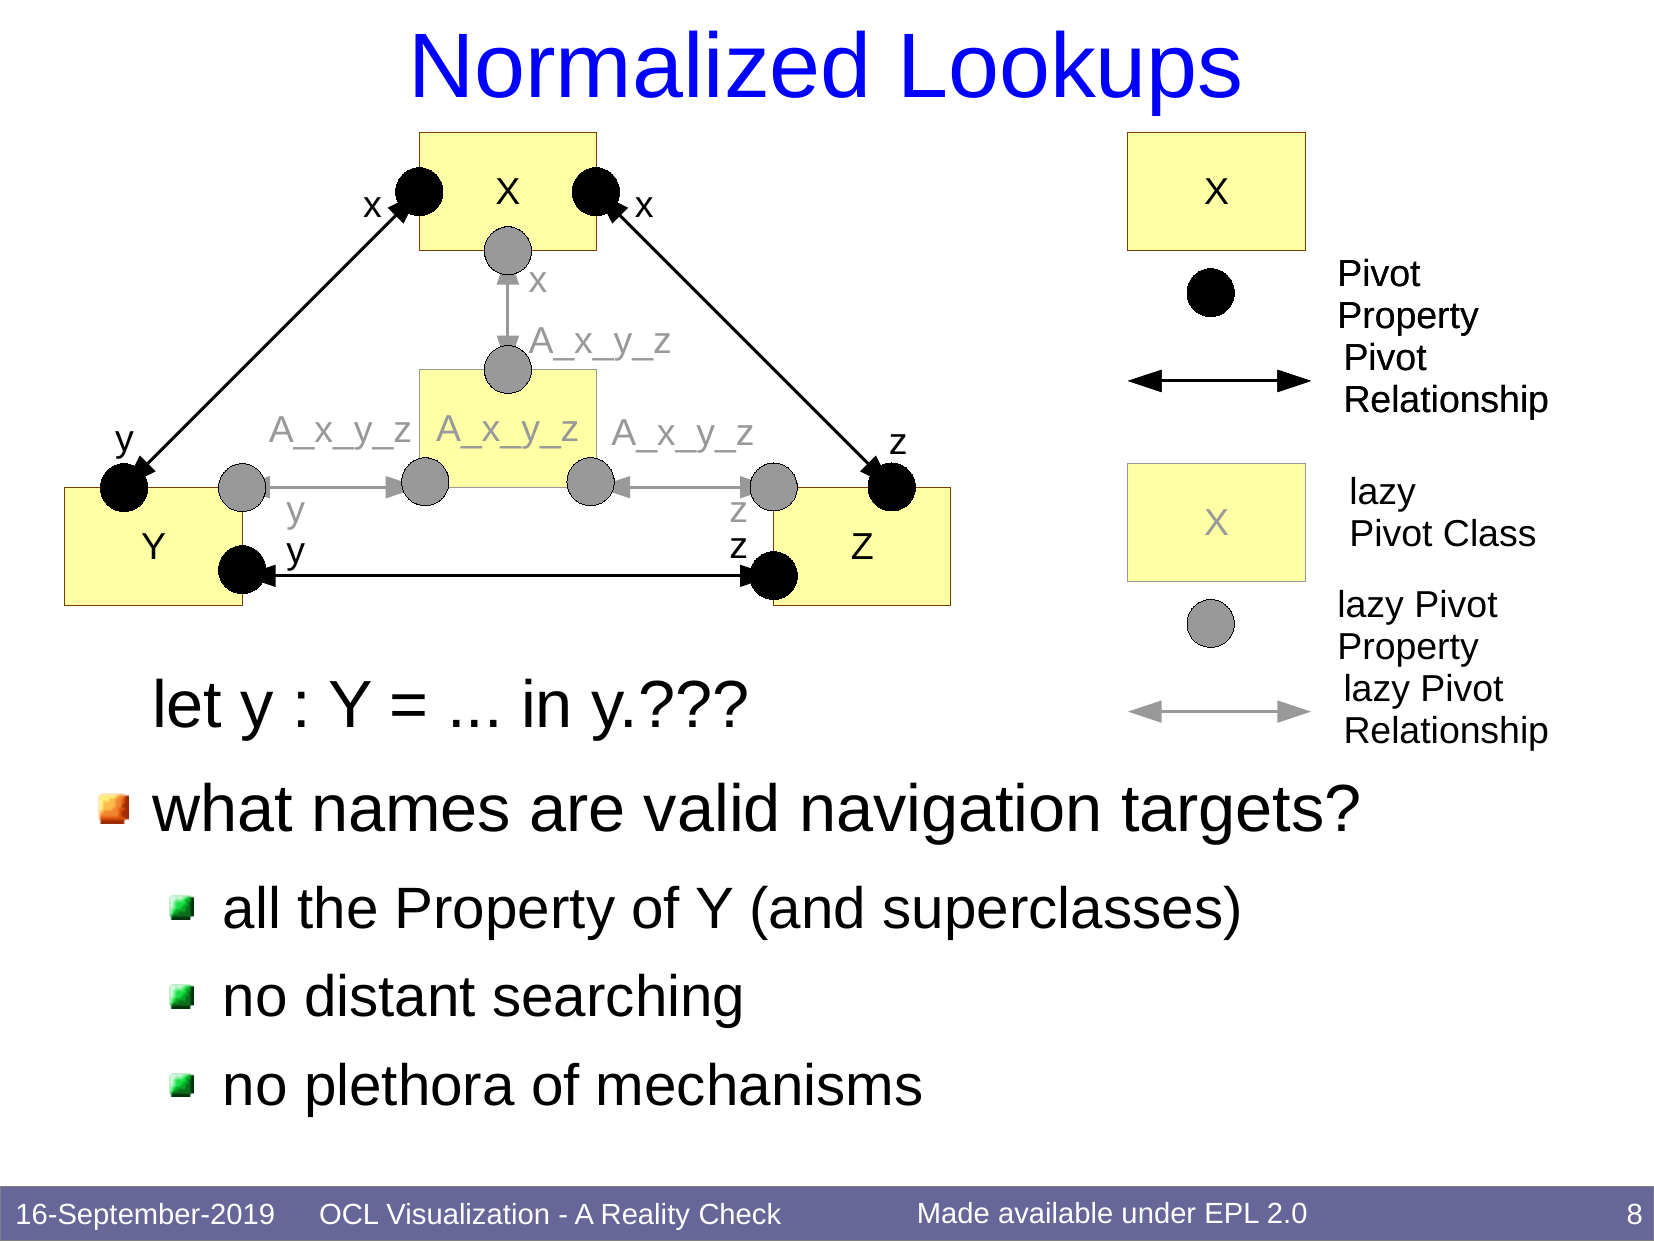

# Normalized Lookups
X
X
X
x
x
Pivot Property
Pivot Property
x
A_x_y_z
Pivot
Relationship
Pivot
Relationship
A_x_y_z
A_x_y_z
A_x_y_z
y
z
X
lazy
Pivot Class
y
z
Y
Z
z
y
lazy Pivot Property
lazy Pivot
Relationship
let y : Y = ... in y.???
what names are valid navigation targets?
all the Property of Y (and superclasses)
no distant searching
no plethora of mechanisms
16-September-2019
OCL Visualization - A Reality Check
8